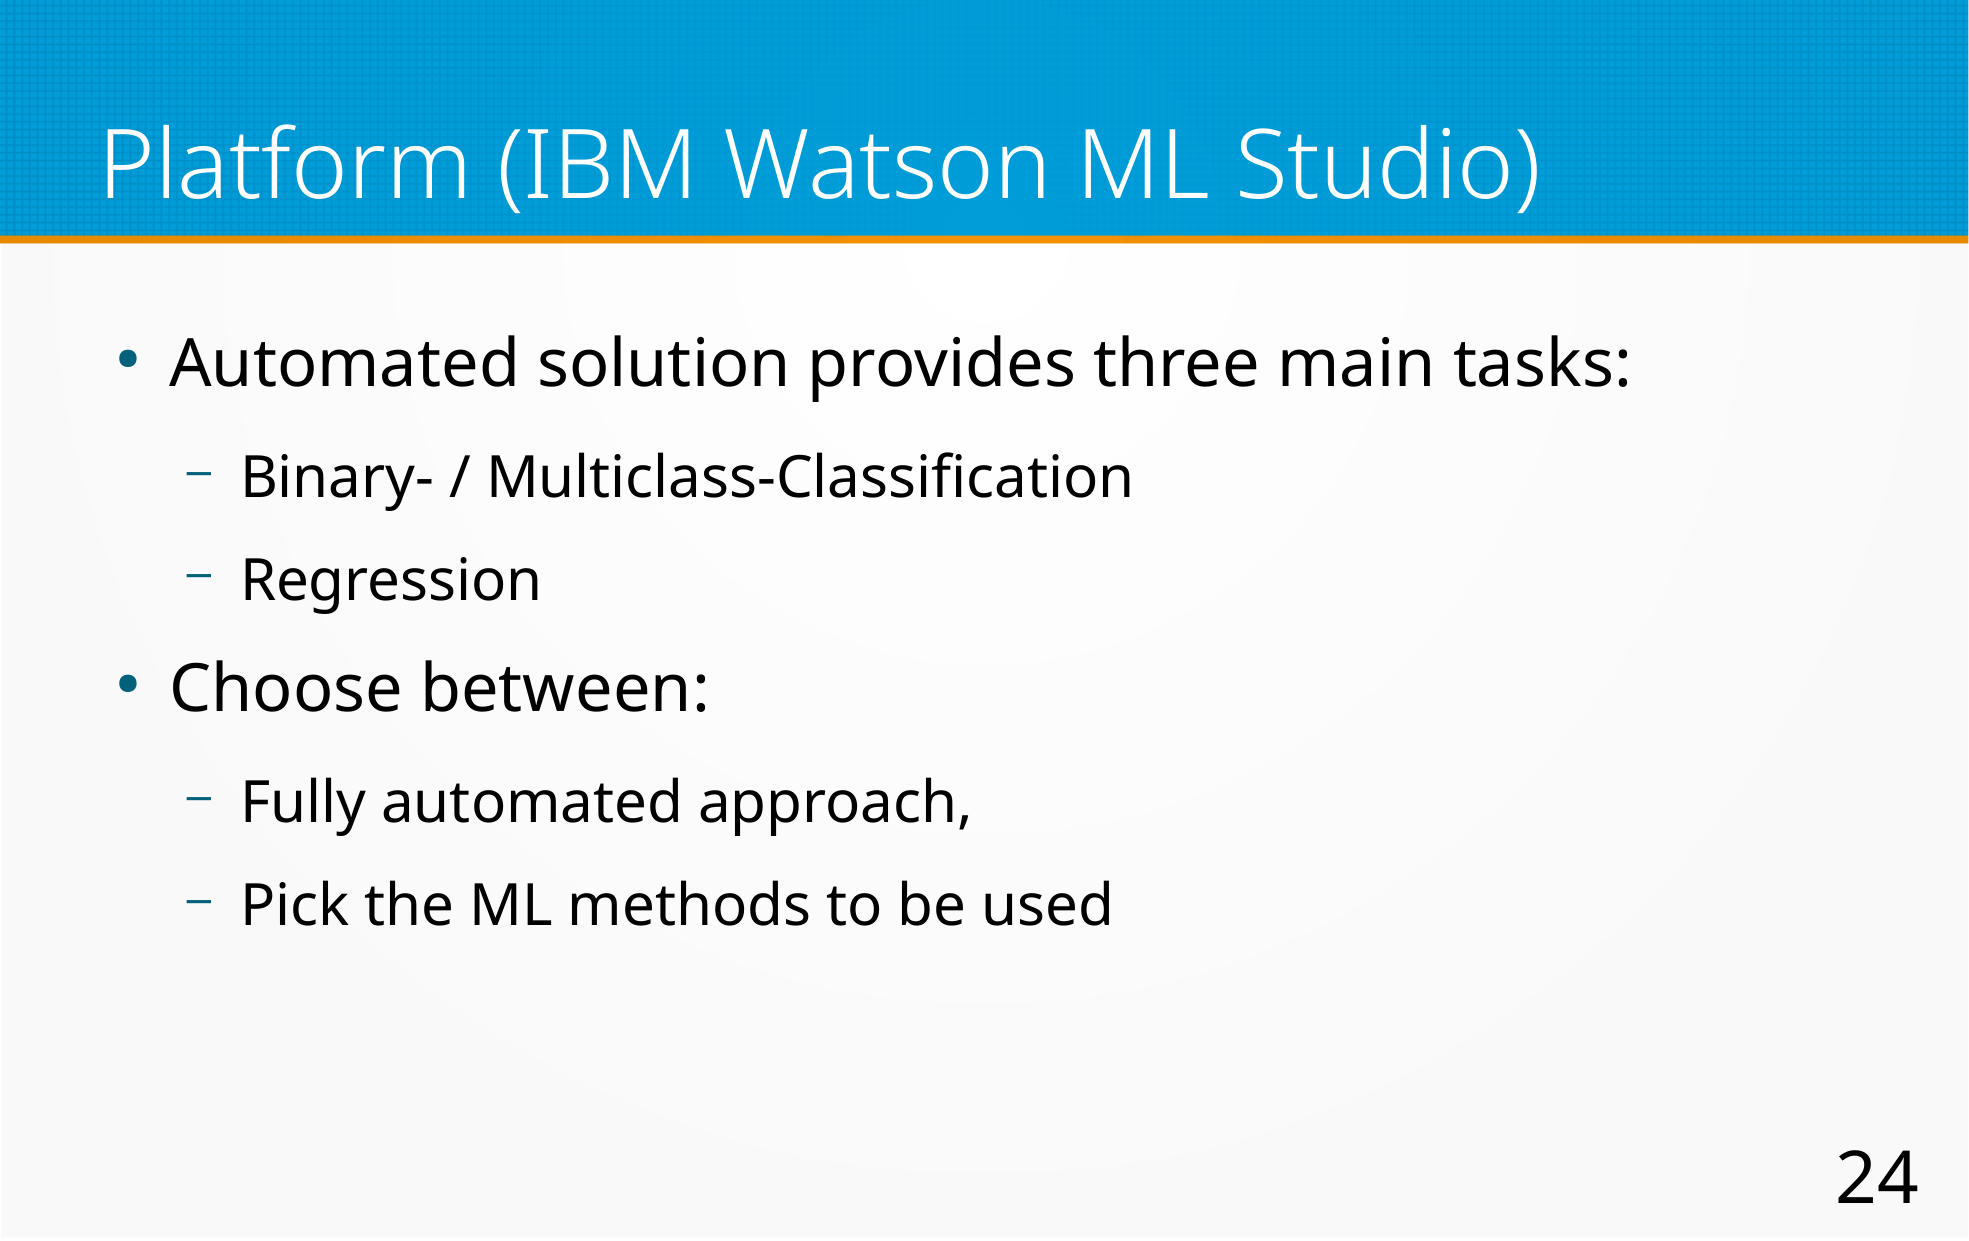

# Platform (IBM Watson ML Studio)
Automated solution provides three main tasks:
Binary- / Multiclass-Classification
Regression
Choose between:
Fully automated approach,
Pick the ML methods to be used
24